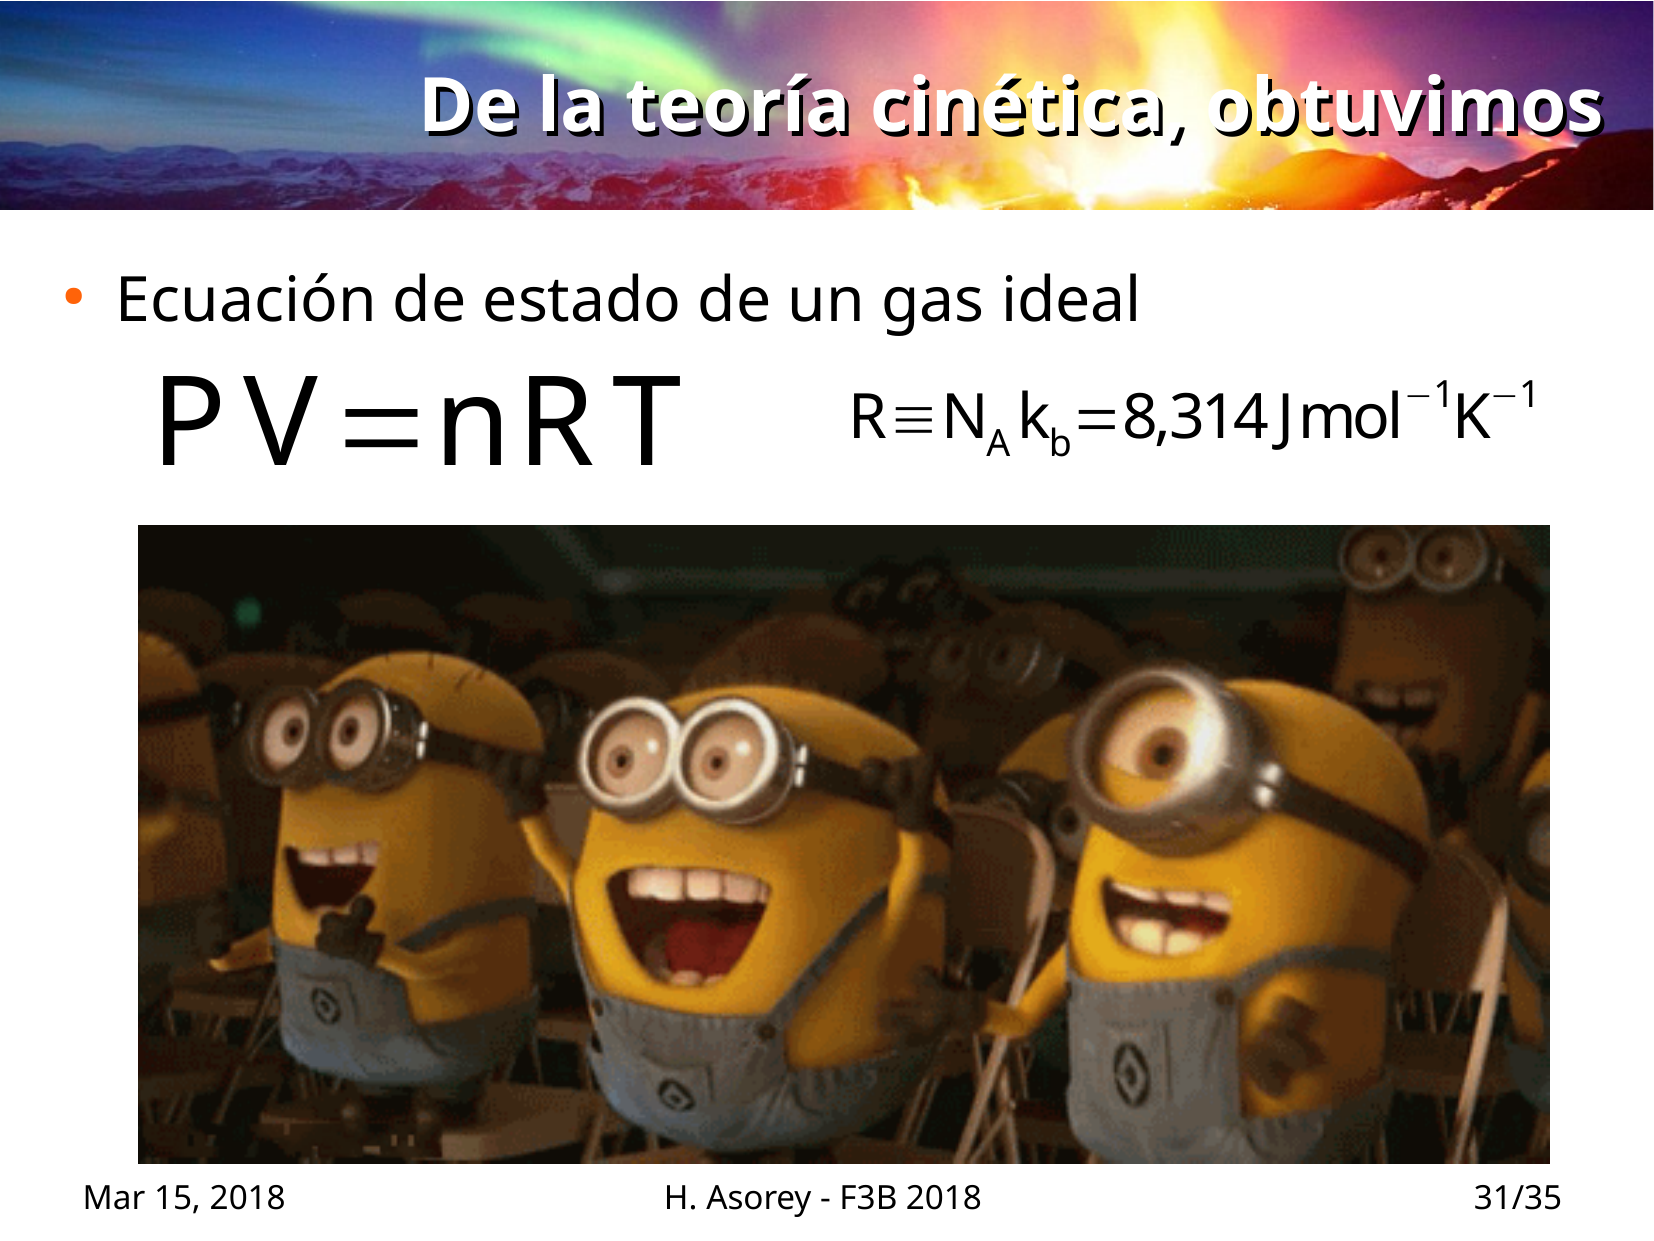

# De la teoría cinética, obtuvimos
Ecuación de estado de un gas ideal
Mar 15, 2018
H. Asorey - F3B 2018
31